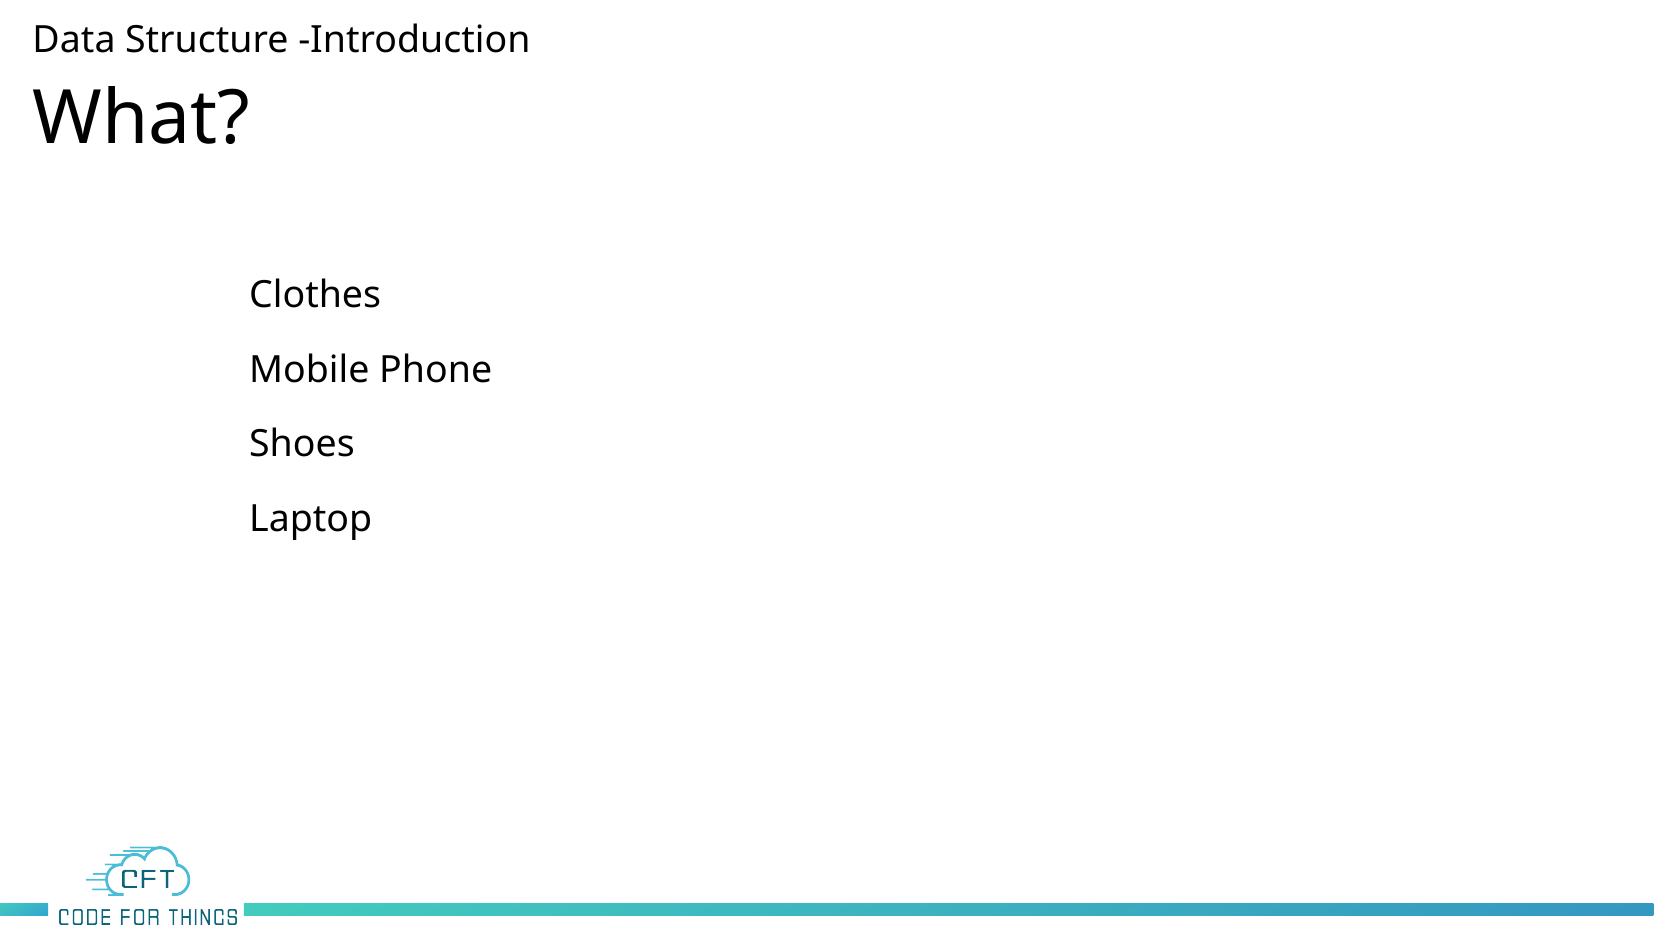

# Data Structure -Introduction What?
Clothes
Mobile Phone
Shoes
Laptop